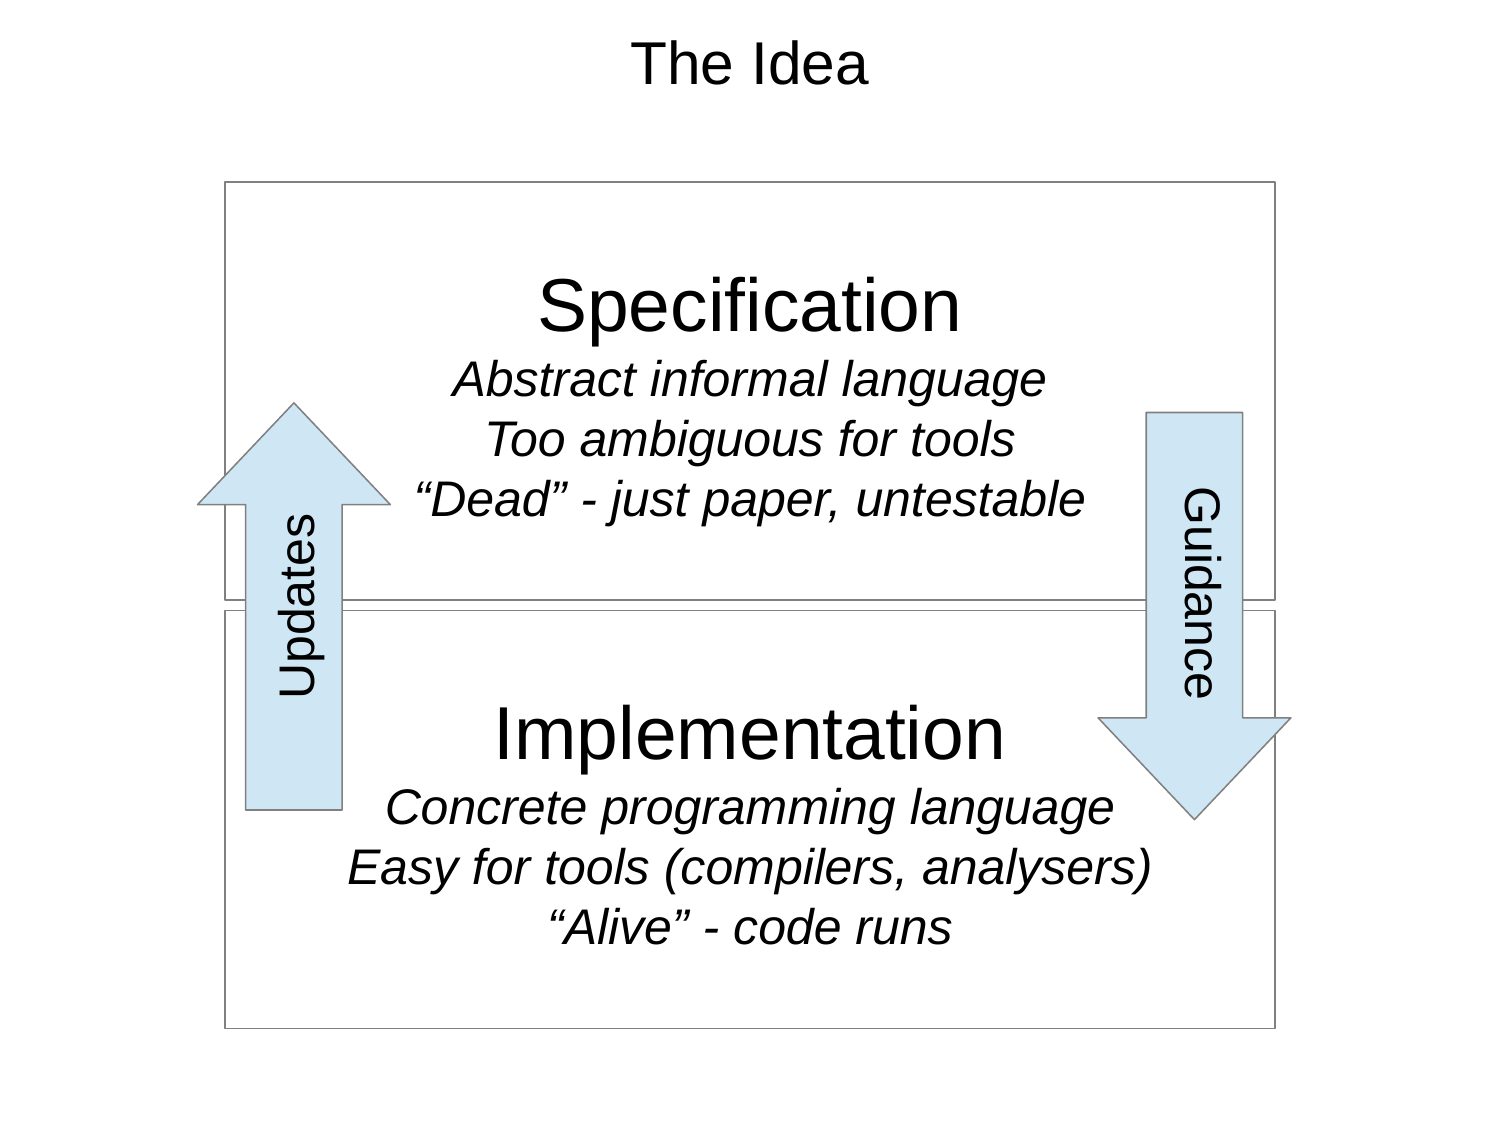

The Idea
Specification
Abstract informal language
Too ambiguous for tools
“Dead” - just paper, untestable
Updates
Guidance
Implementation
Concrete programming language
Easy for tools (compilers, analysers)
“Alive” - code runs